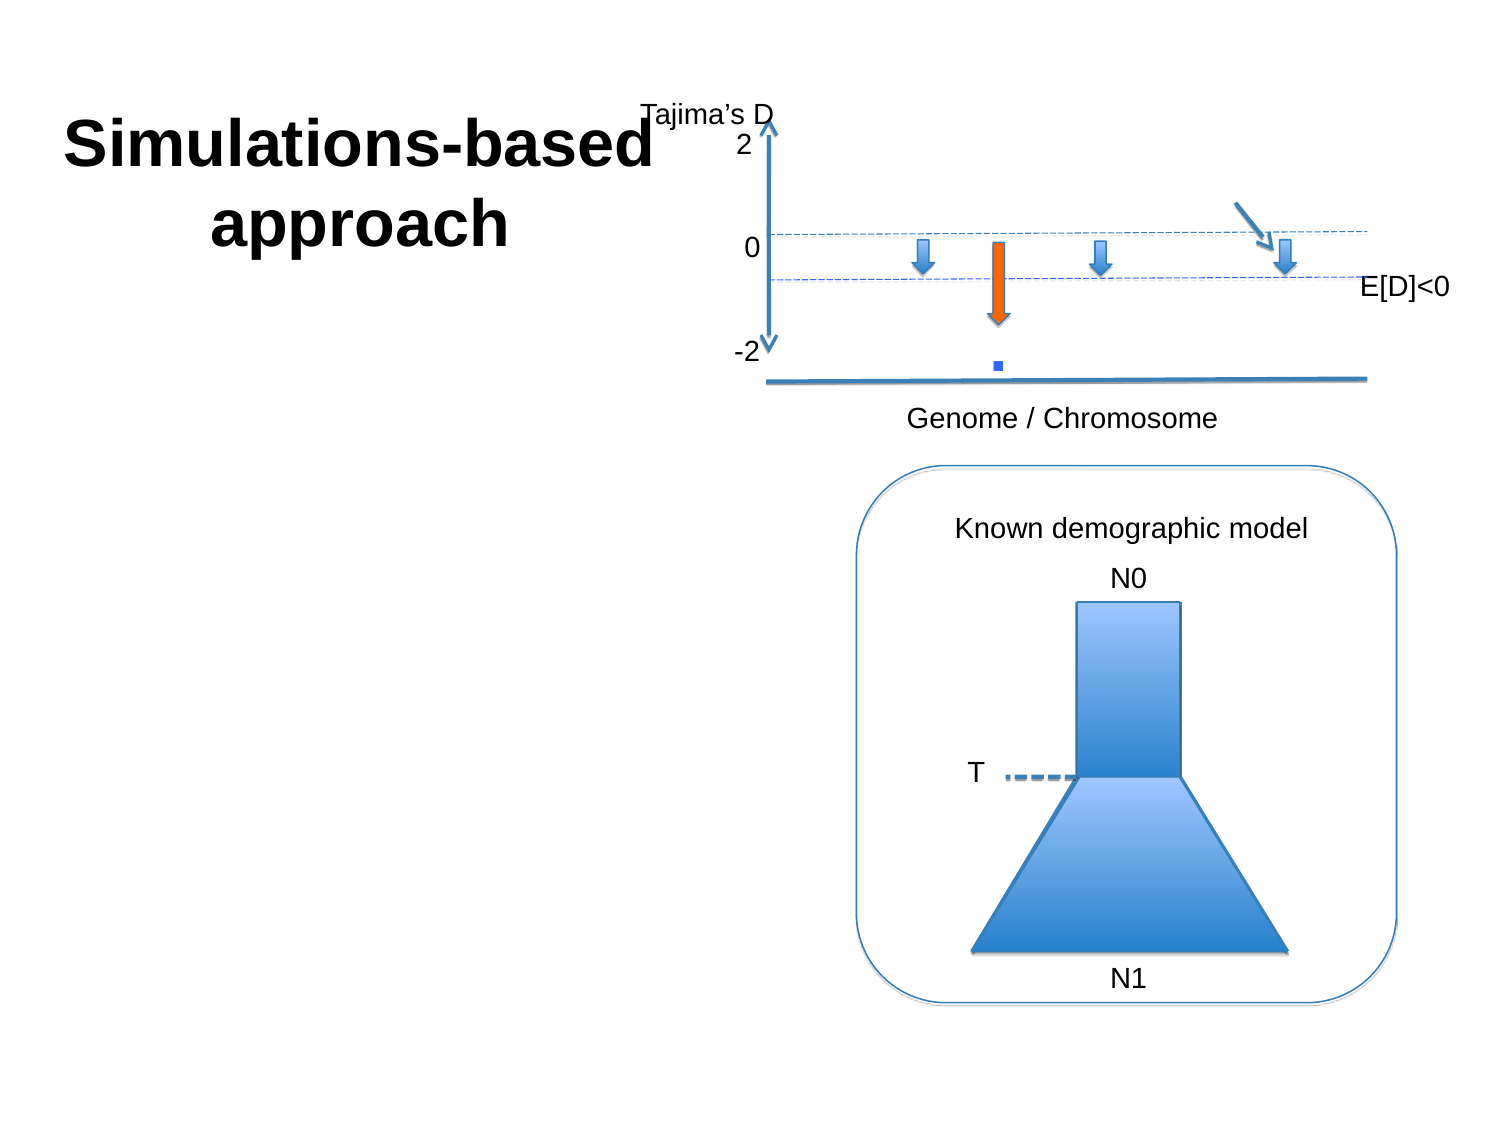

Tajima’s D
2
0
E[D]<0
.
-2
Genome / Chromosome
# Simulations-based approach
Known demographic model
N0
T
N1
N1